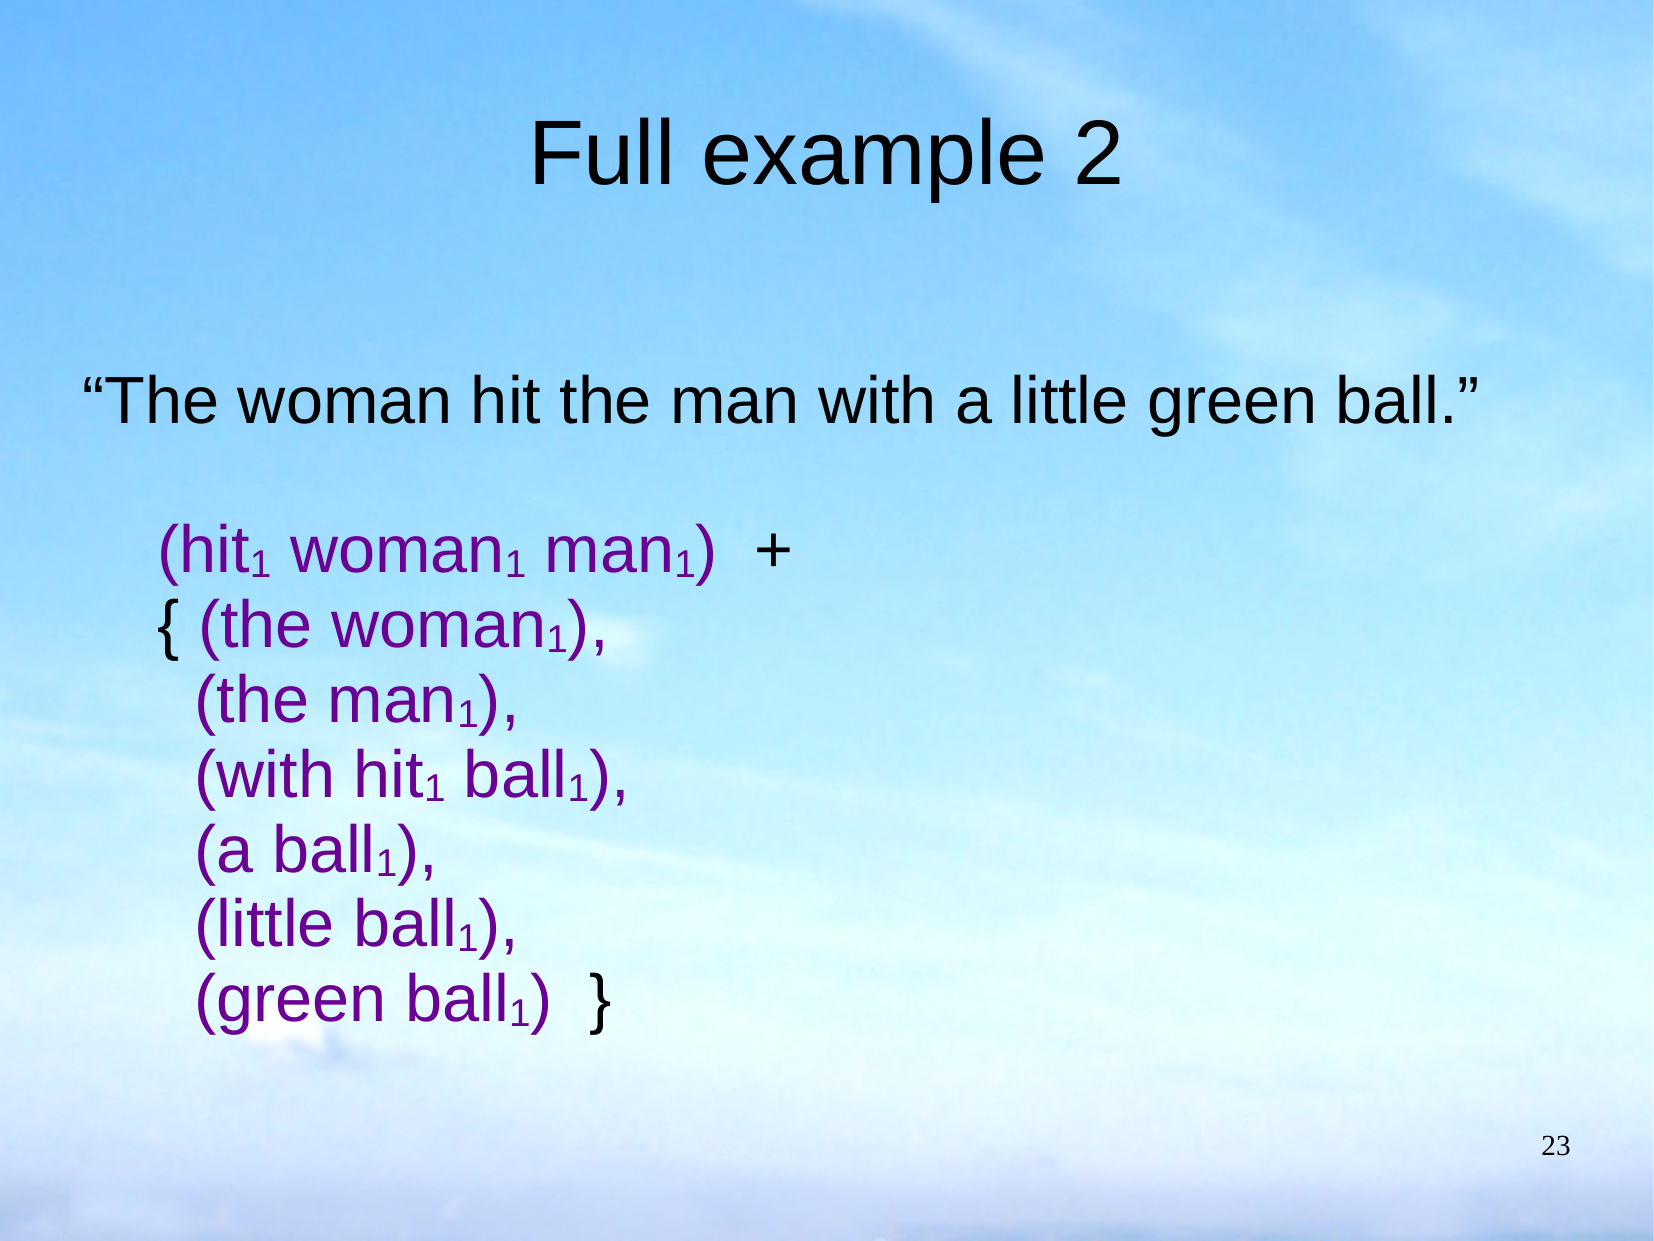

# Full example 2
“The woman hit the man with a little green ball.”
	(hit1 woman1 man1) +
	{ (the woman1),
	 (the man1),
	 (with hit1 ball1),
	 (a ball1),
	 (little ball1),
	 (green ball1) }
23